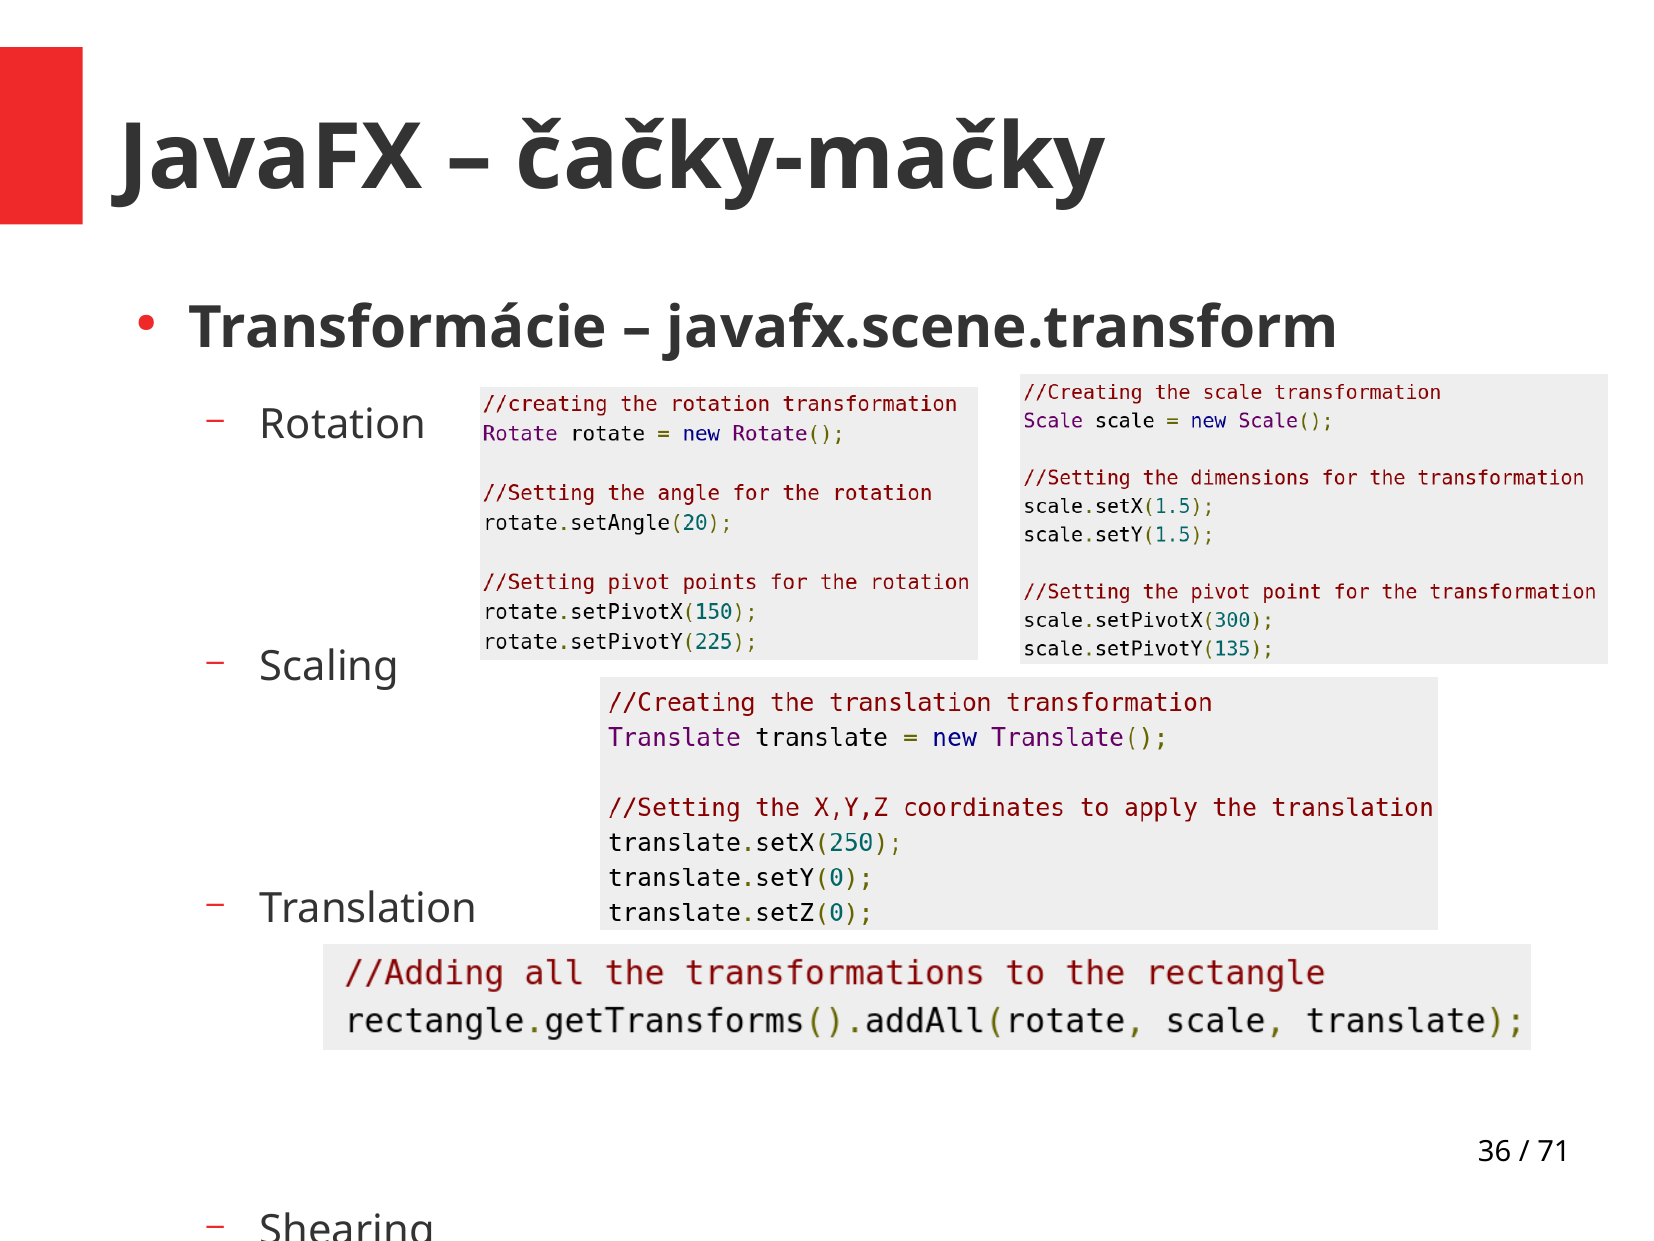

# JavaFX – čačky-mačky
Transformácie – javafx.scene.transform
Rotation
Scaling
Translation
Shearing
36